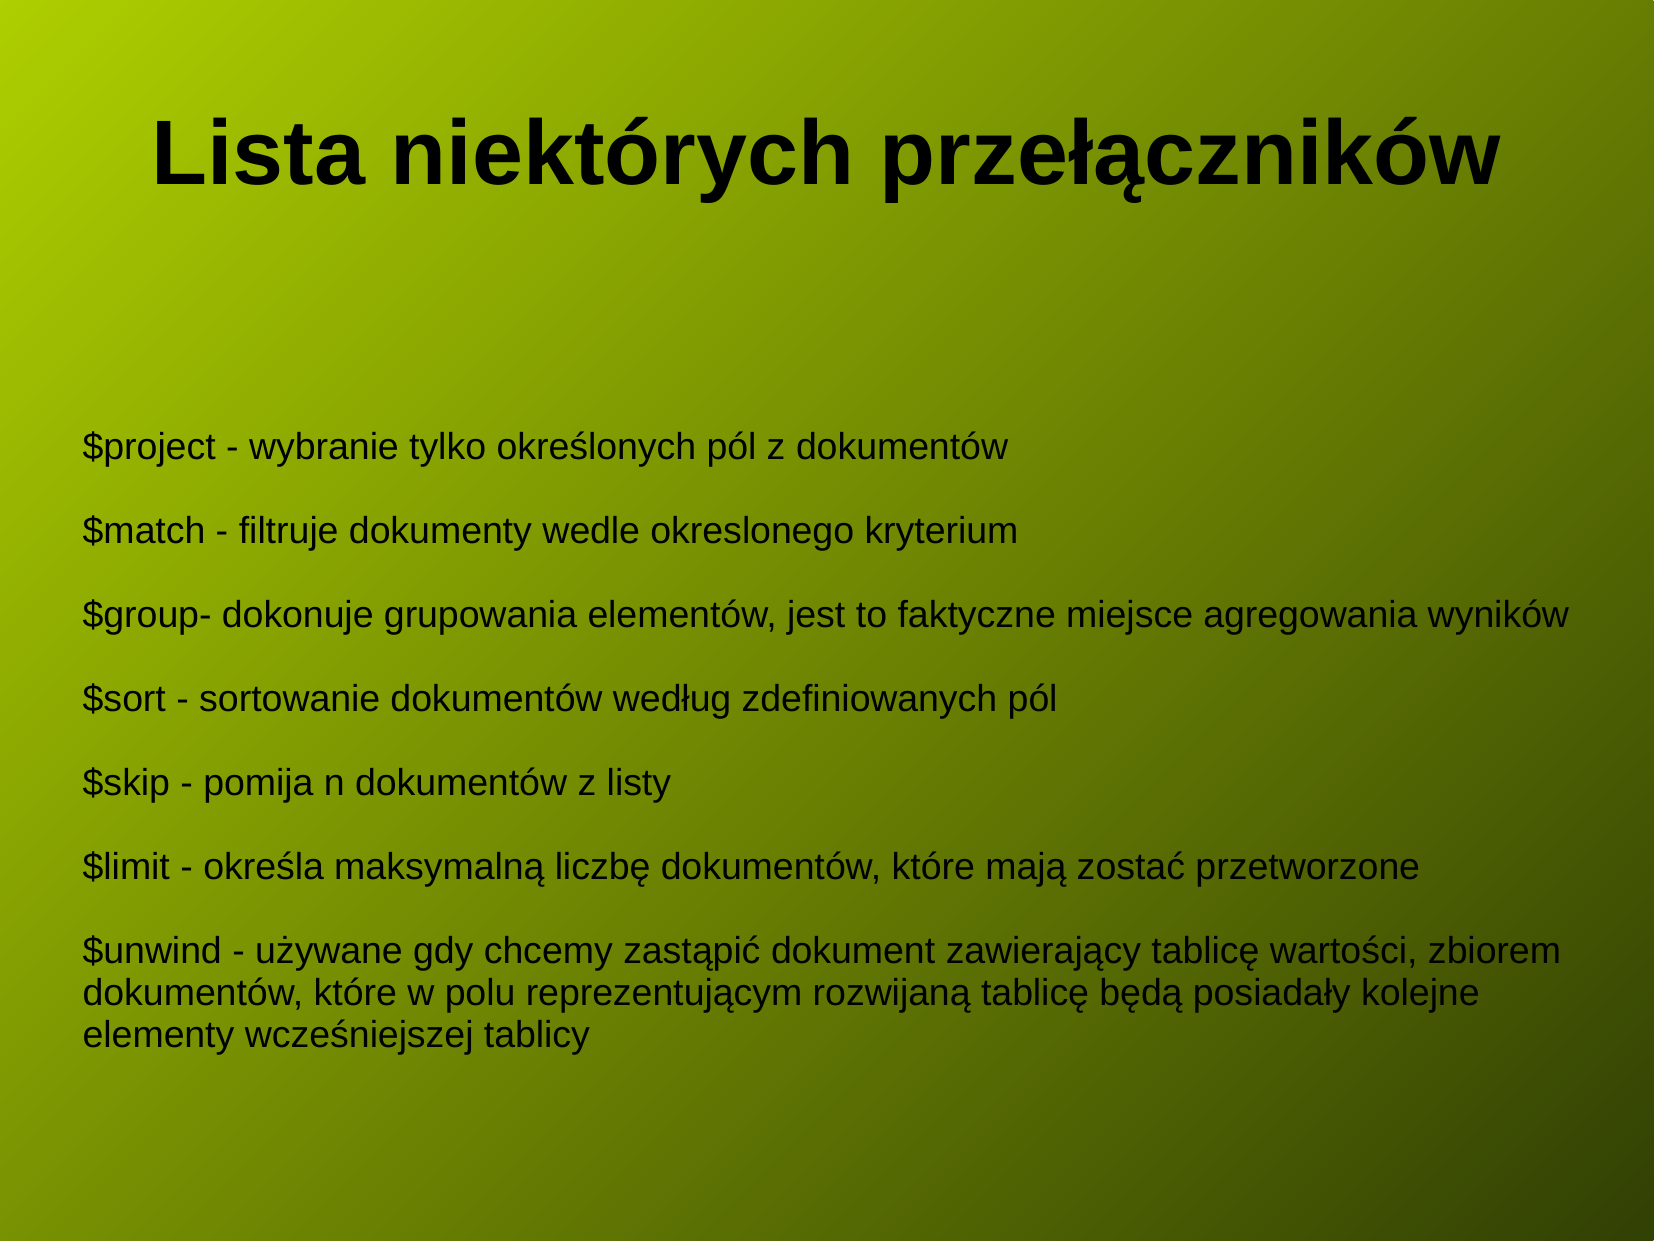

# Lista niektórych przełączników
$project - wybranie tylko określonych pól z dokumentów
$match - filtruje dokumenty wedle okreslonego kryterium
$group- dokonuje grupowania elementów, jest to faktyczne miejsce agregowania wyników
$sort - sortowanie dokumentów według zdefiniowanych pól
$skip - pomija n dokumentów z listy
$limit - określa maksymalną liczbę dokumentów, które mają zostać przetworzone
$unwind - używane gdy chcemy zastąpić dokument zawierający tablicę wartości, zbiorem dokumentów, które w polu reprezentującym rozwijaną tablicę będą posiadały kolejne elementy wcześniejszej tablicy